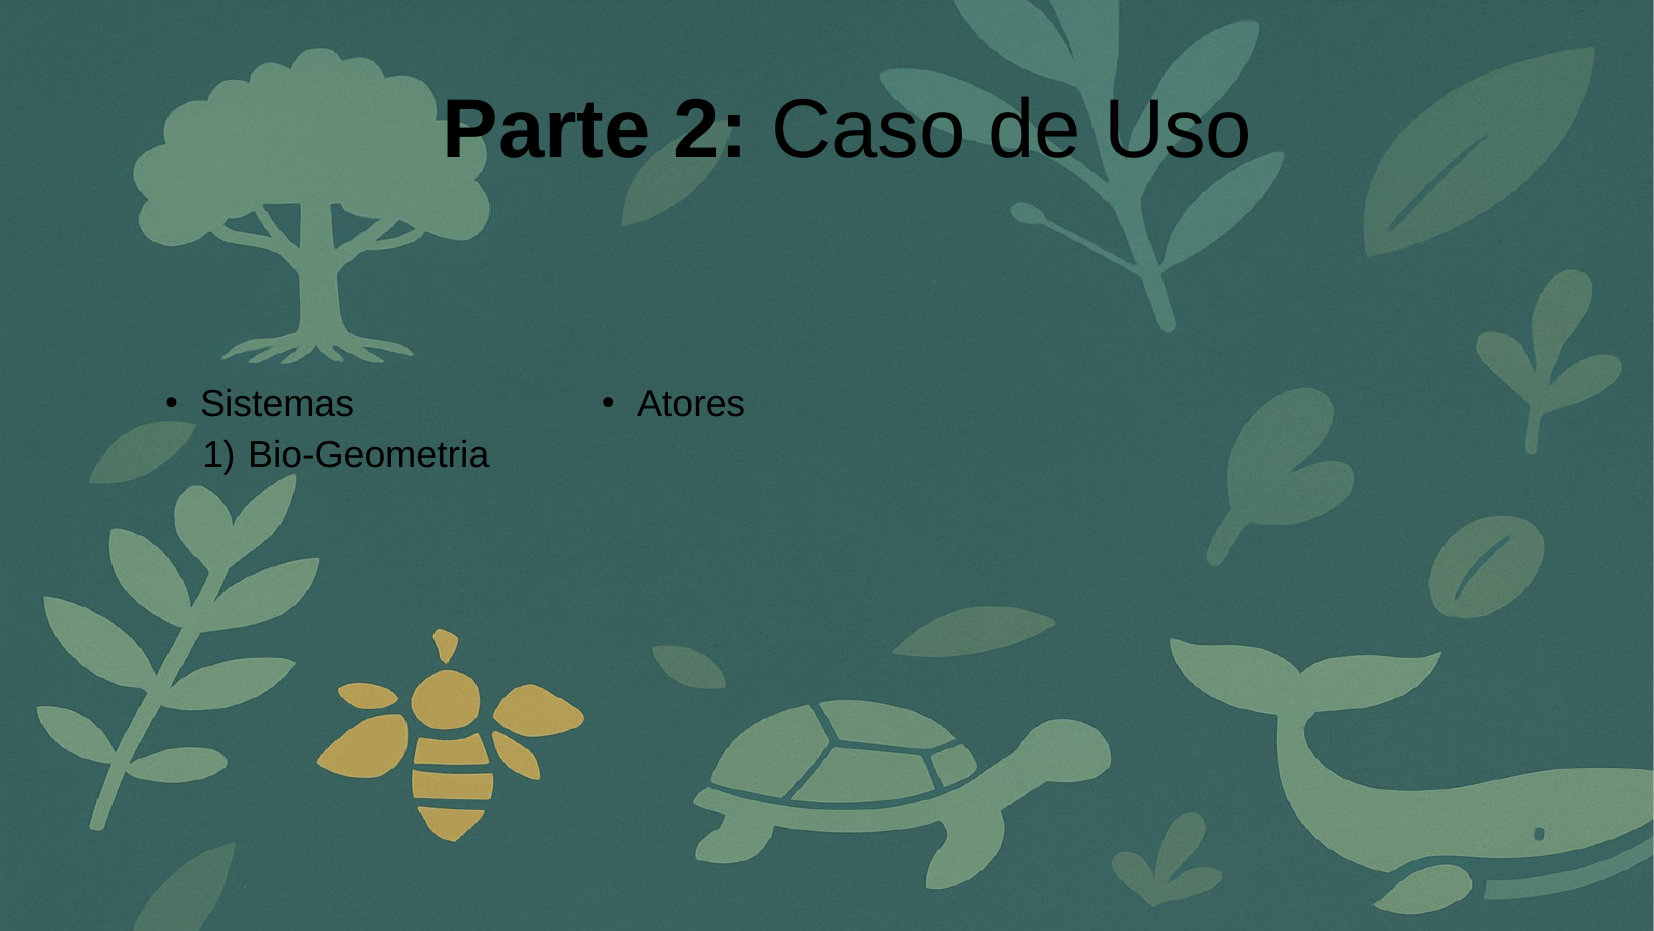

# Parte 2: Caso de Uso
Sistemas
Atores
 Bio-Geometria